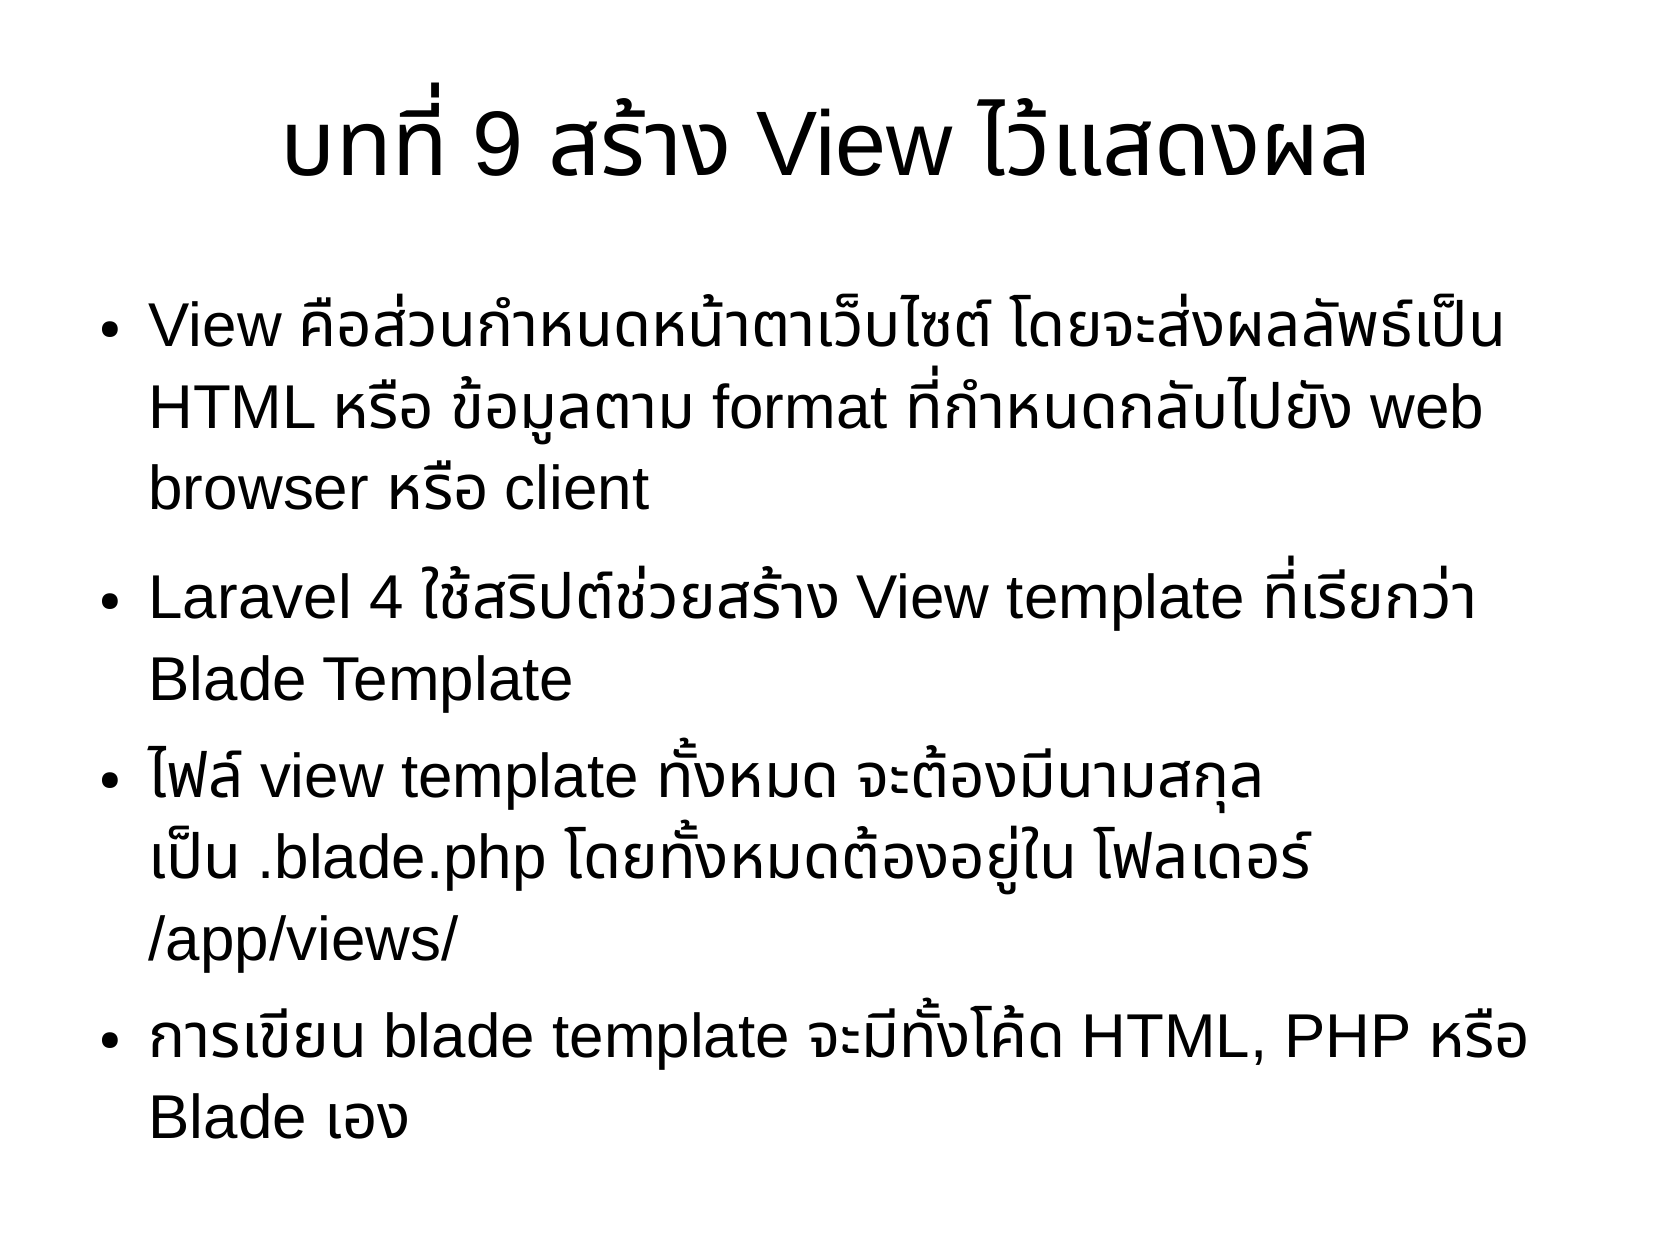

# บทที่ 9 สร้าง View ไว้แสดงผล
View คือส่วนกำหนดหน้าตาเว็บไซต์ โดยจะส่งผลลัพธ์เป็น HTML หรือ ข้อมูลตาม format ที่กำหนดกลับไปยัง web browser หรือ client
Laravel 4 ใช้สริปต์ช่วยสร้าง View template ที่เรียกว่า Blade Template
ไฟล์ view template ทั้งหมด จะต้องมีนามสกุลเป็น .blade.php โดยทั้งหมดต้องอยู่ใน โฟลเดอร์ /app/views/
การเขียน blade template จะมีทั้งโค้ด HTML, PHP หรือ Blade เอง